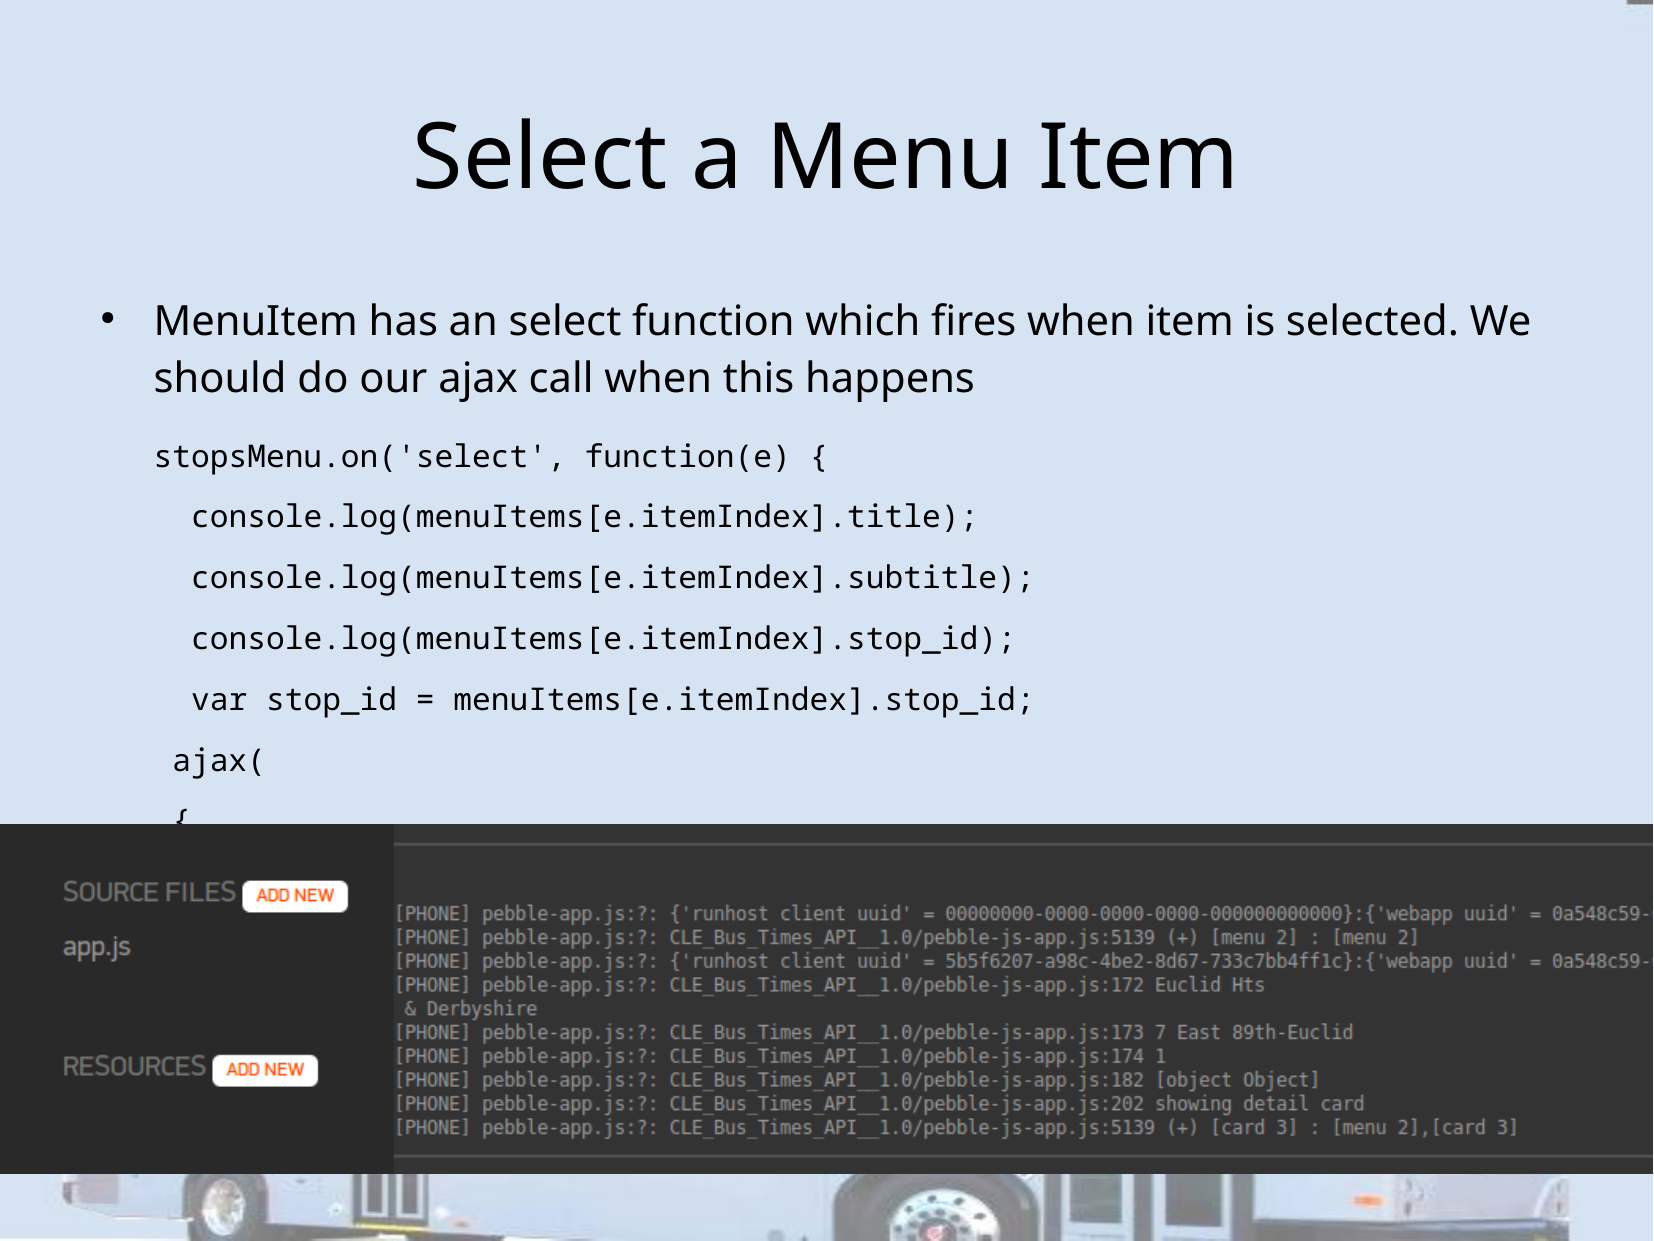

# Select a Menu Item
MenuItem has an select function which fires when item is selected. We should do our ajax call when this happens
stopsMenu.on('select', function(e) {
 console.log(menuItems[e.itemIndex].title);
 console.log(menuItems[e.itemIndex].subtitle);
 console.log(menuItems[e.itemIndex].stop_id);
 var stop_id = menuItems[e.itemIndex].stop_id;
 ajax(
 {